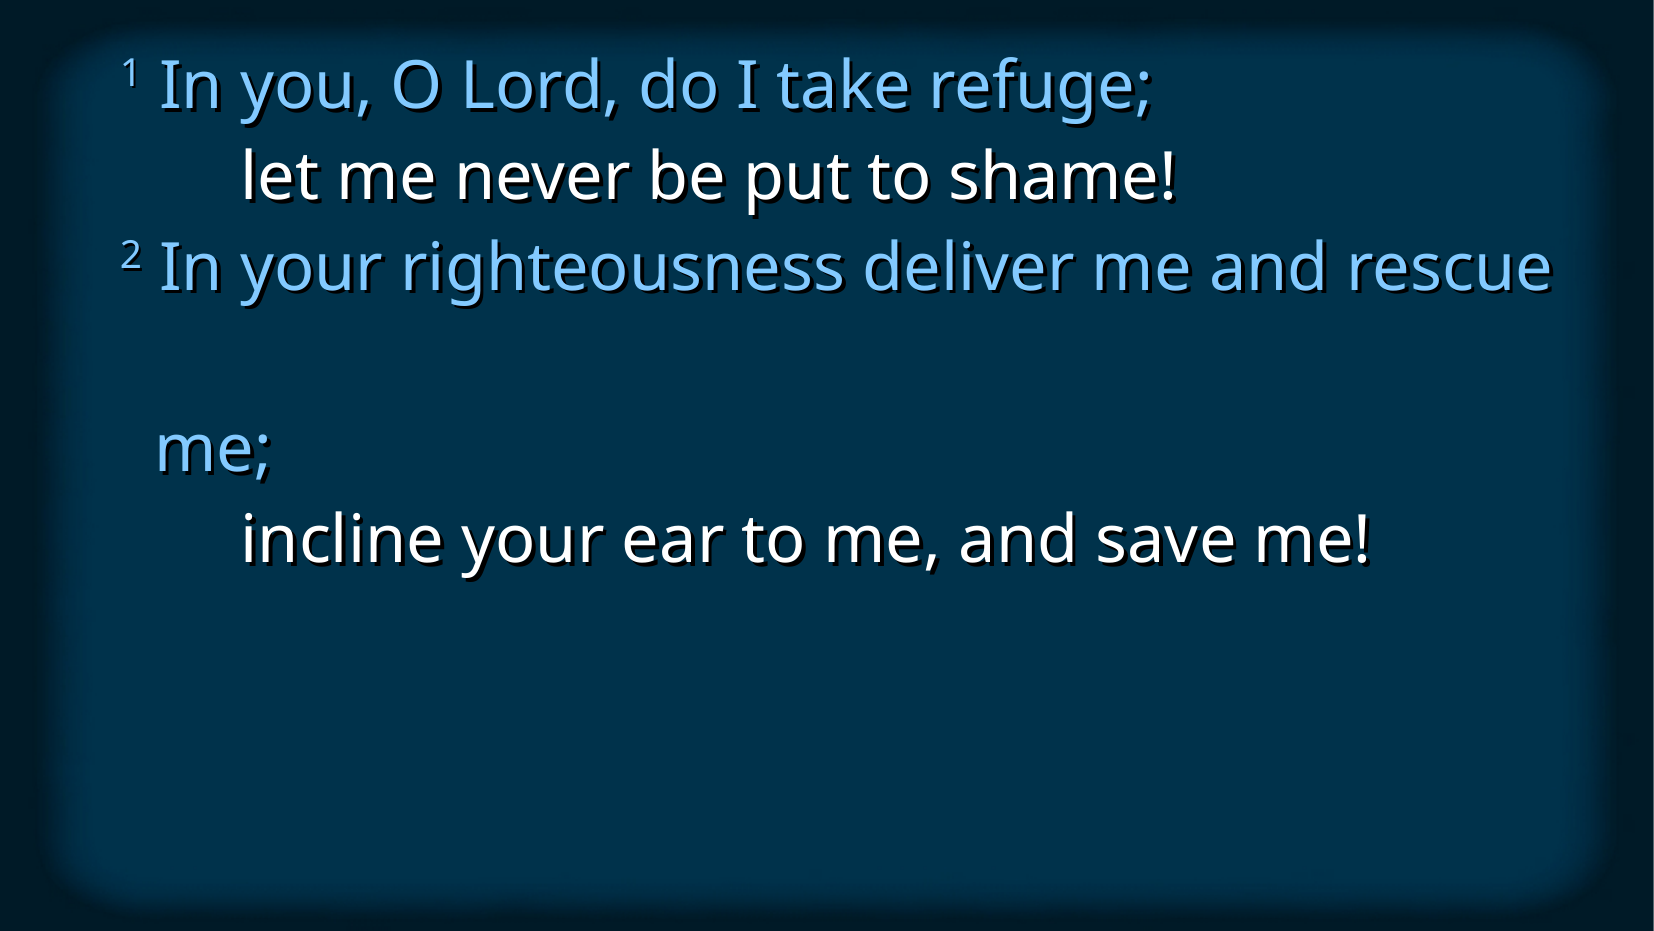

1 In you, O Lord, do I take refuge;
 let me never be put to shame!
2 In your righteousness deliver me and rescue
 me;
 incline your ear to me, and save me!